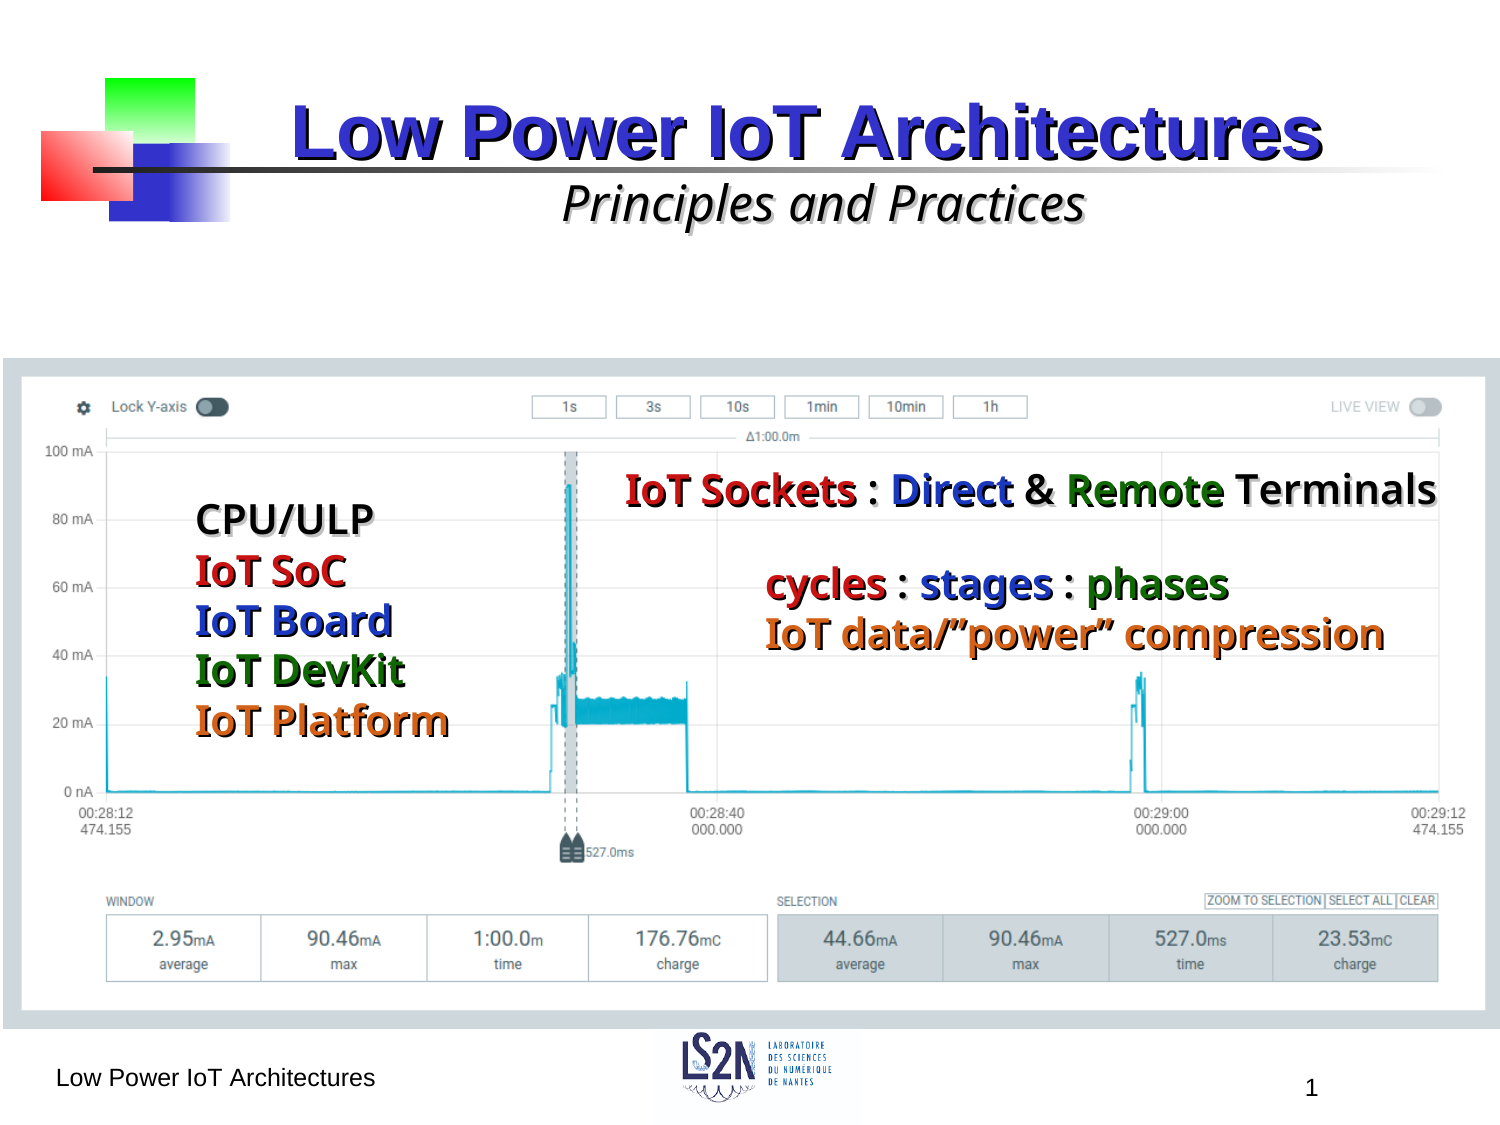

# Low Power IoT Architectures
Principles and Practices
IoT Sockets : Direct & Remote Terminals
CPU/ULP
IoT SoC
IoT Board
IoT DevKit
IoT Platform
cycles : stages : phases
IoT data/”power” compression
1